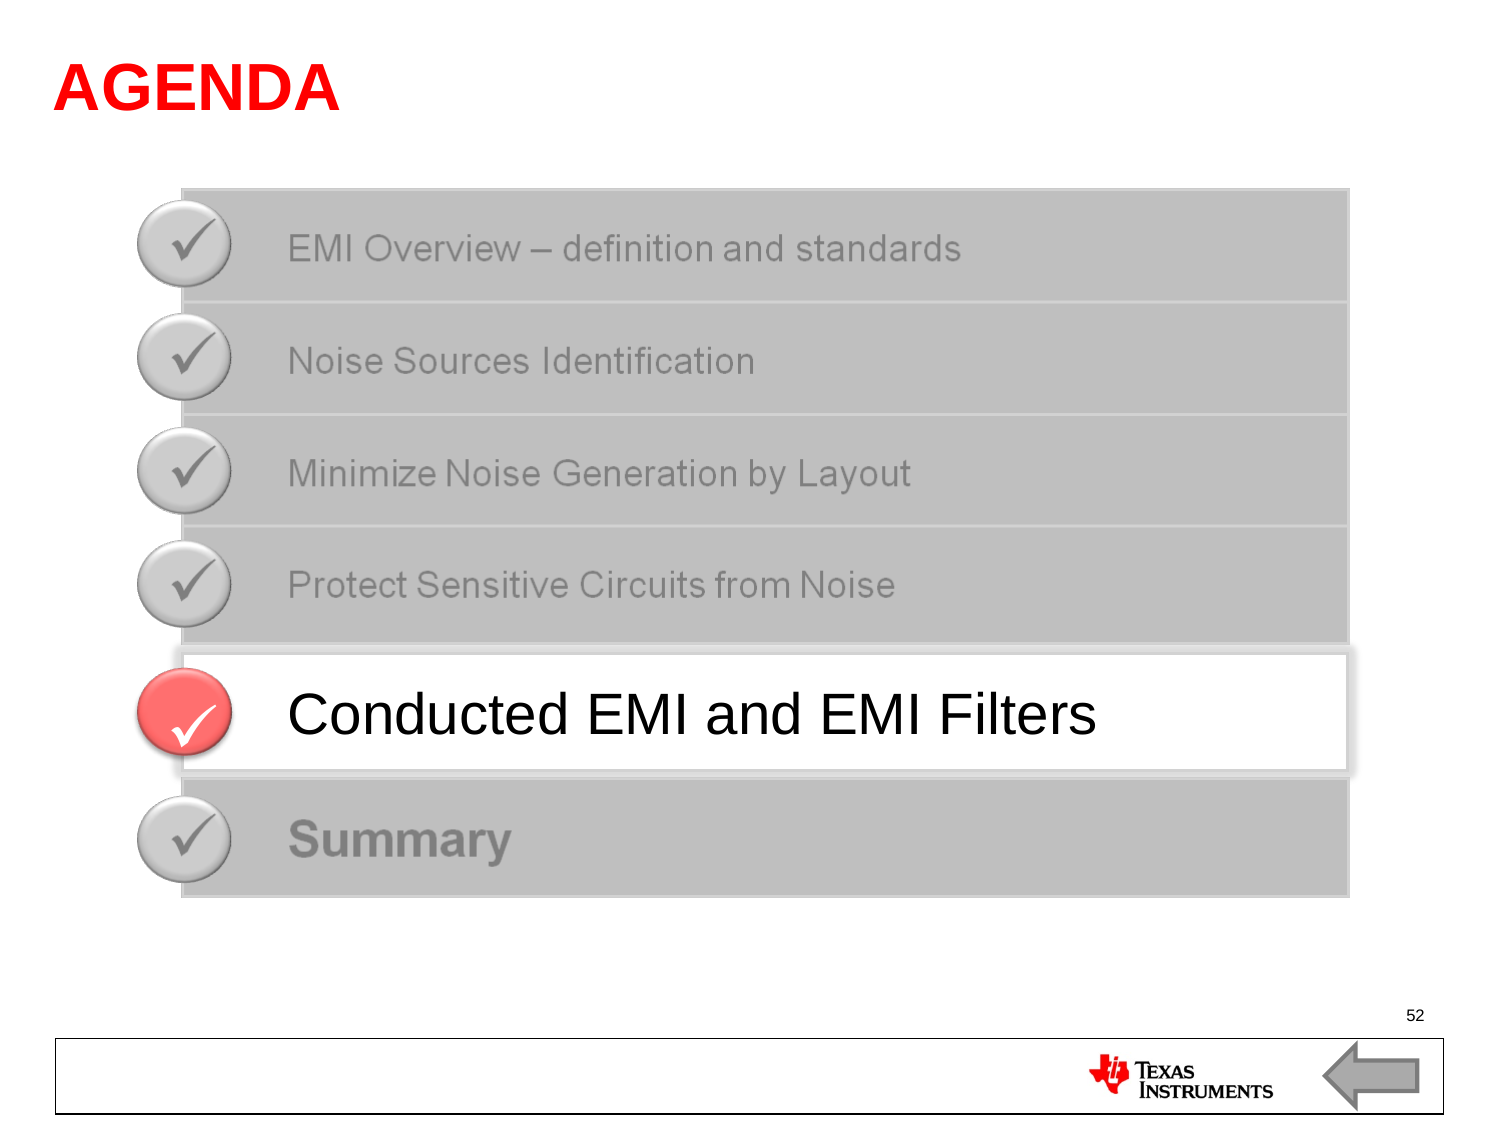

# AGENDA
Conducted EMI and EMI Filters
